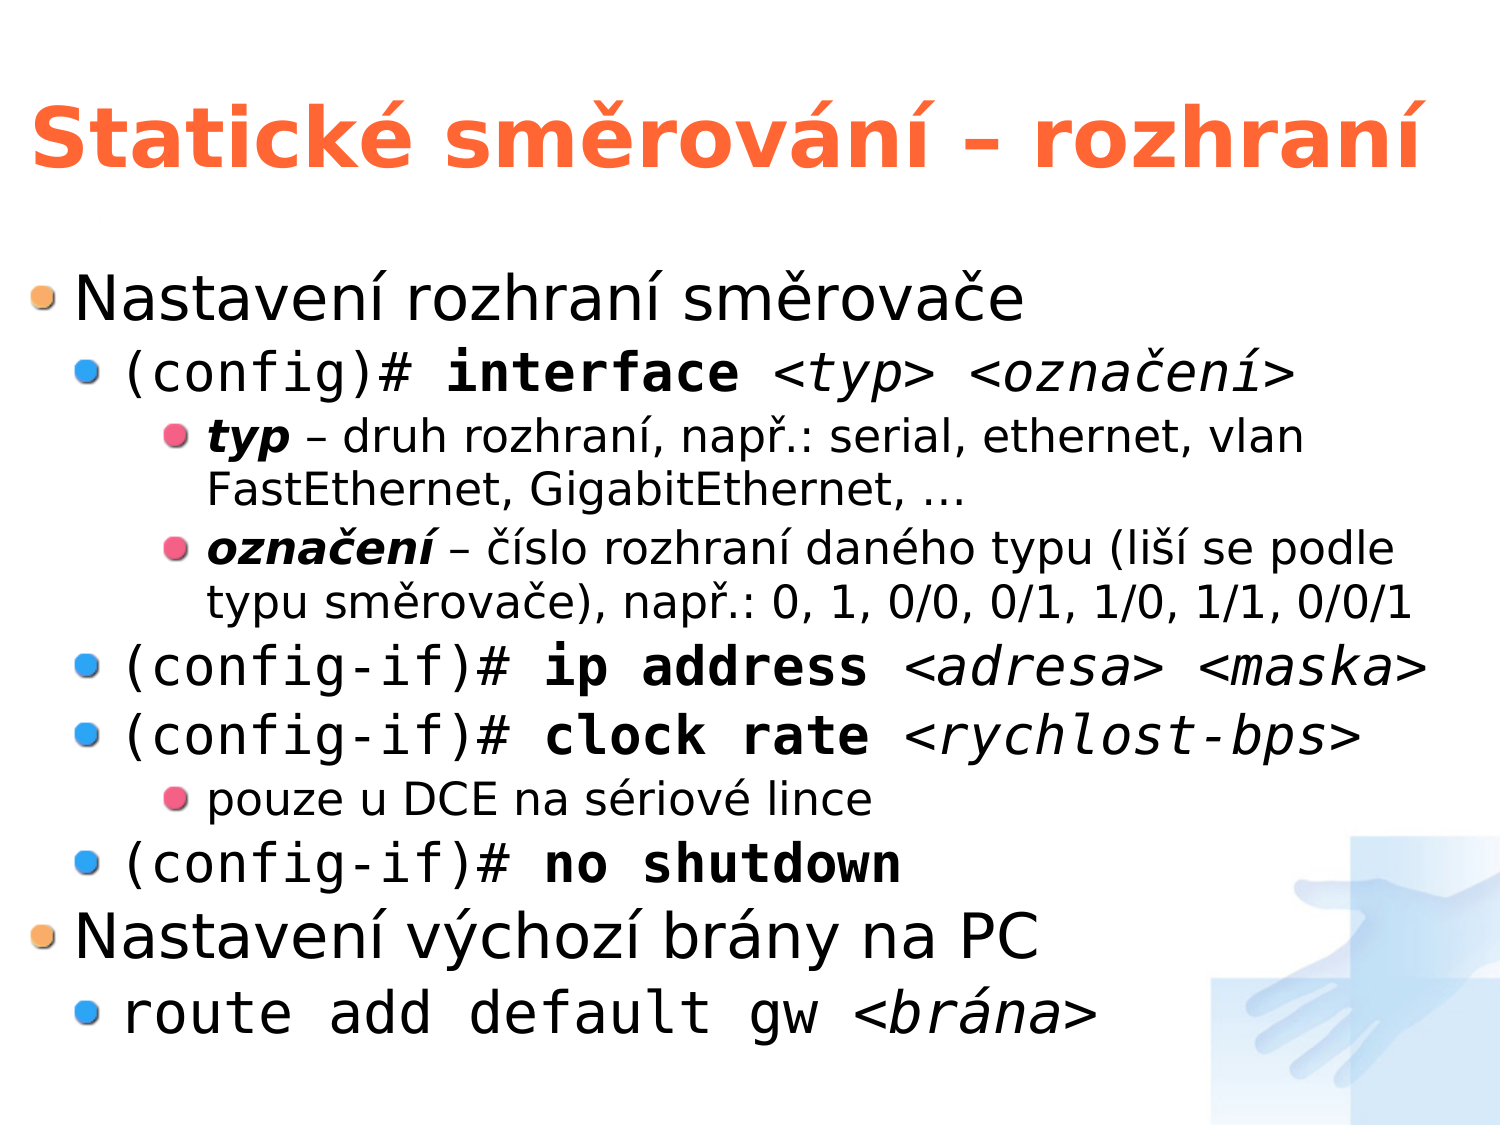

# Statické směrování – rozhraní
Nastavení rozhraní směrovače
(config)# interface <typ> <označení>
typ – druh rozhraní, např.: serial, ethernet, vlan FastEthernet, GigabitEthernet, …
označení – číslo rozhraní daného typu (liší se podle typu směrovače), např.: 0, 1, 0/0, 0/1, 1/0, 1/1, 0/0/1
(config-if)# ip address <adresa> <maska>
(config-if)# clock rate <rychlost-bps>
pouze u DCE na sériové lince
(config-if)# no shutdown
Nastavení výchozí brány na PC
route add default gw <brána>